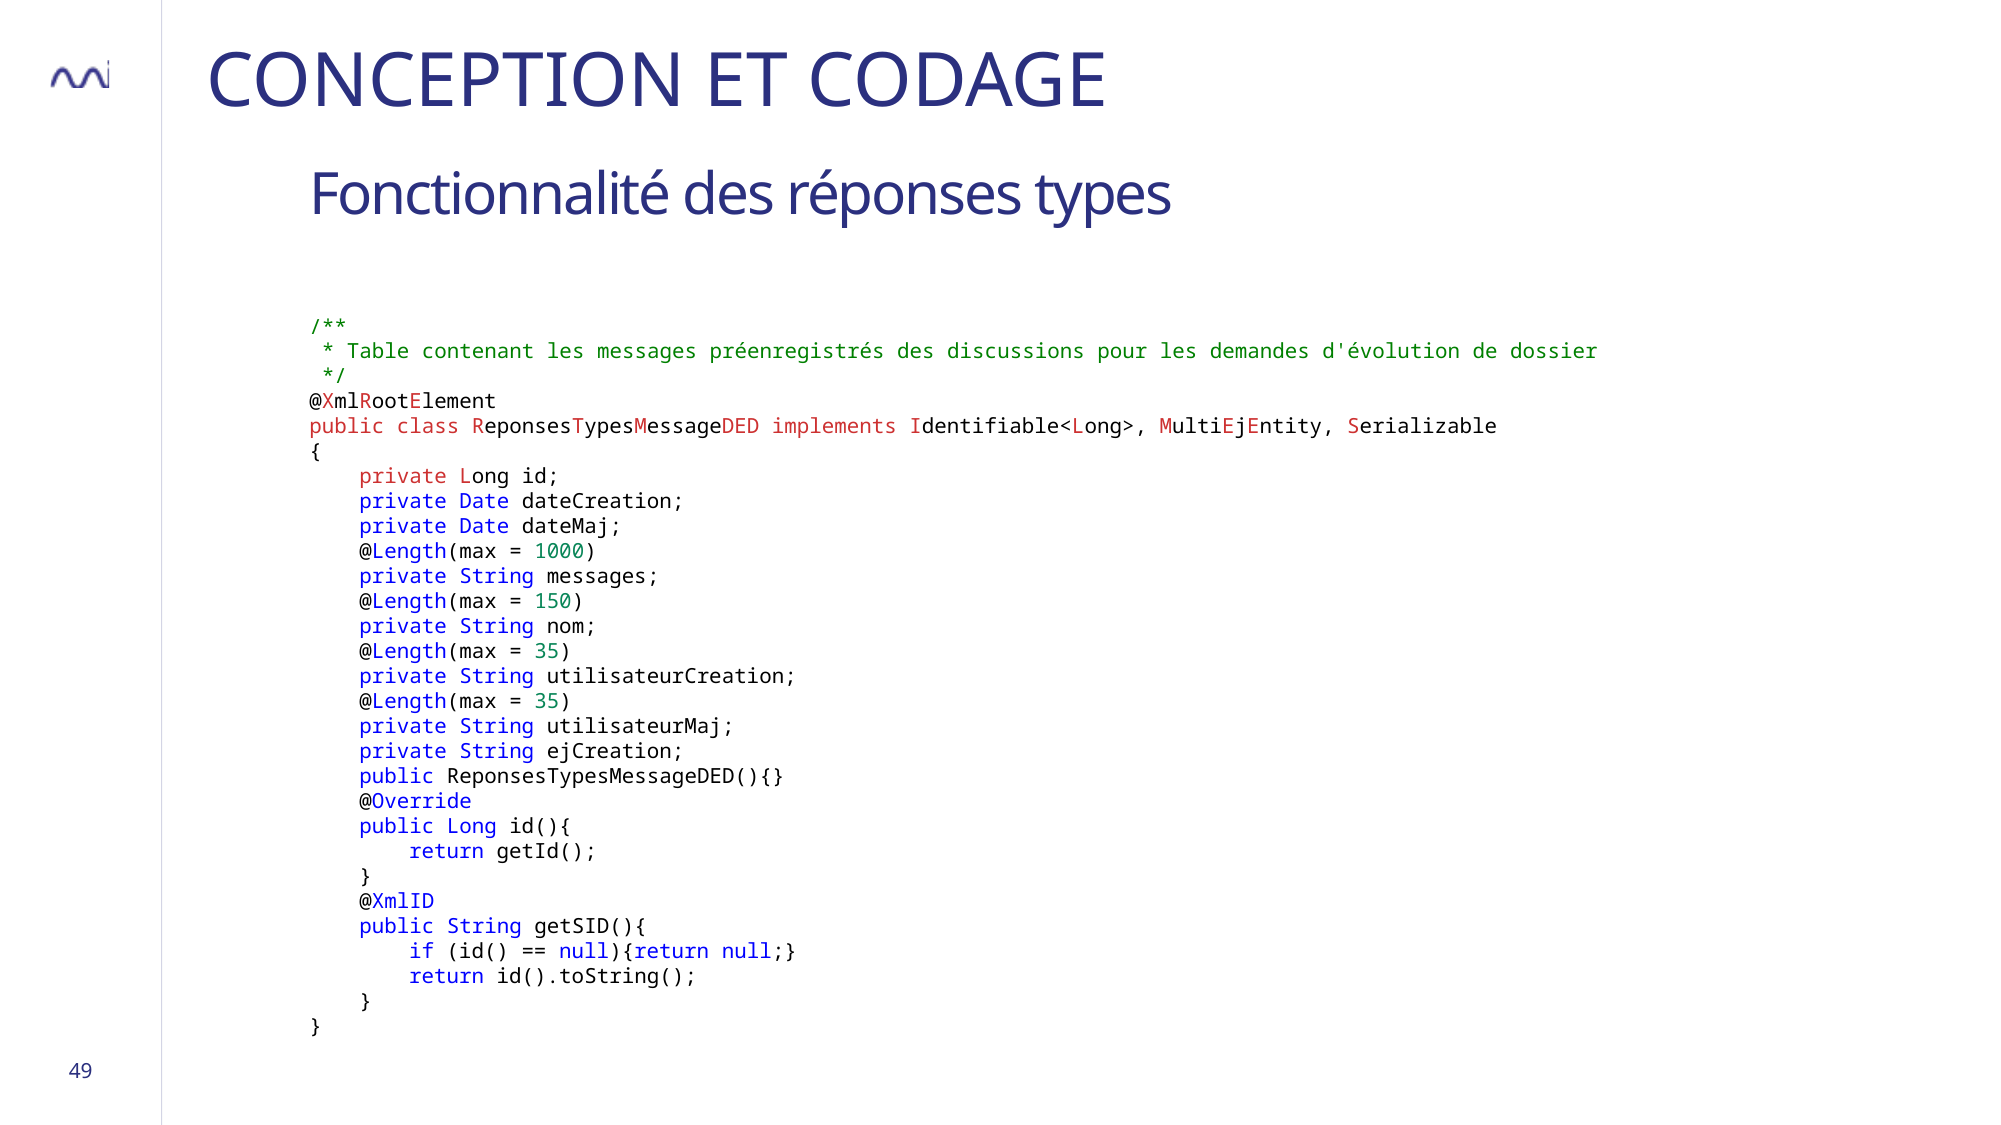

CONCEPTION ET CODAGE
Fonctionnalité des réponses types
/**
 * Table contenant les messages préenregistrés des discussions pour les demandes d'évolution de dossier
 */
@XmlRootElement
public class ReponsesTypesMessageDED implements Identifiable<Long>, MultiEjEntity, Serializable
{
    private Long id;
    private Date dateCreation;
    private Date dateMaj;
    @Length(max = 1000)
    private String messages;
    @Length(max = 150)
    private String nom;
    @Length(max = 35)
    private String utilisateurCreation;
    @Length(max = 35)
    private String utilisateurMaj;
    private String ejCreation;
    public ReponsesTypesMessageDED(){}
    @Override
    public Long id(){
        return getId();
    }
    @XmlID
    public String getSID(){
        if (id() == null){return null;}
        return id().toString();
    }
}
31